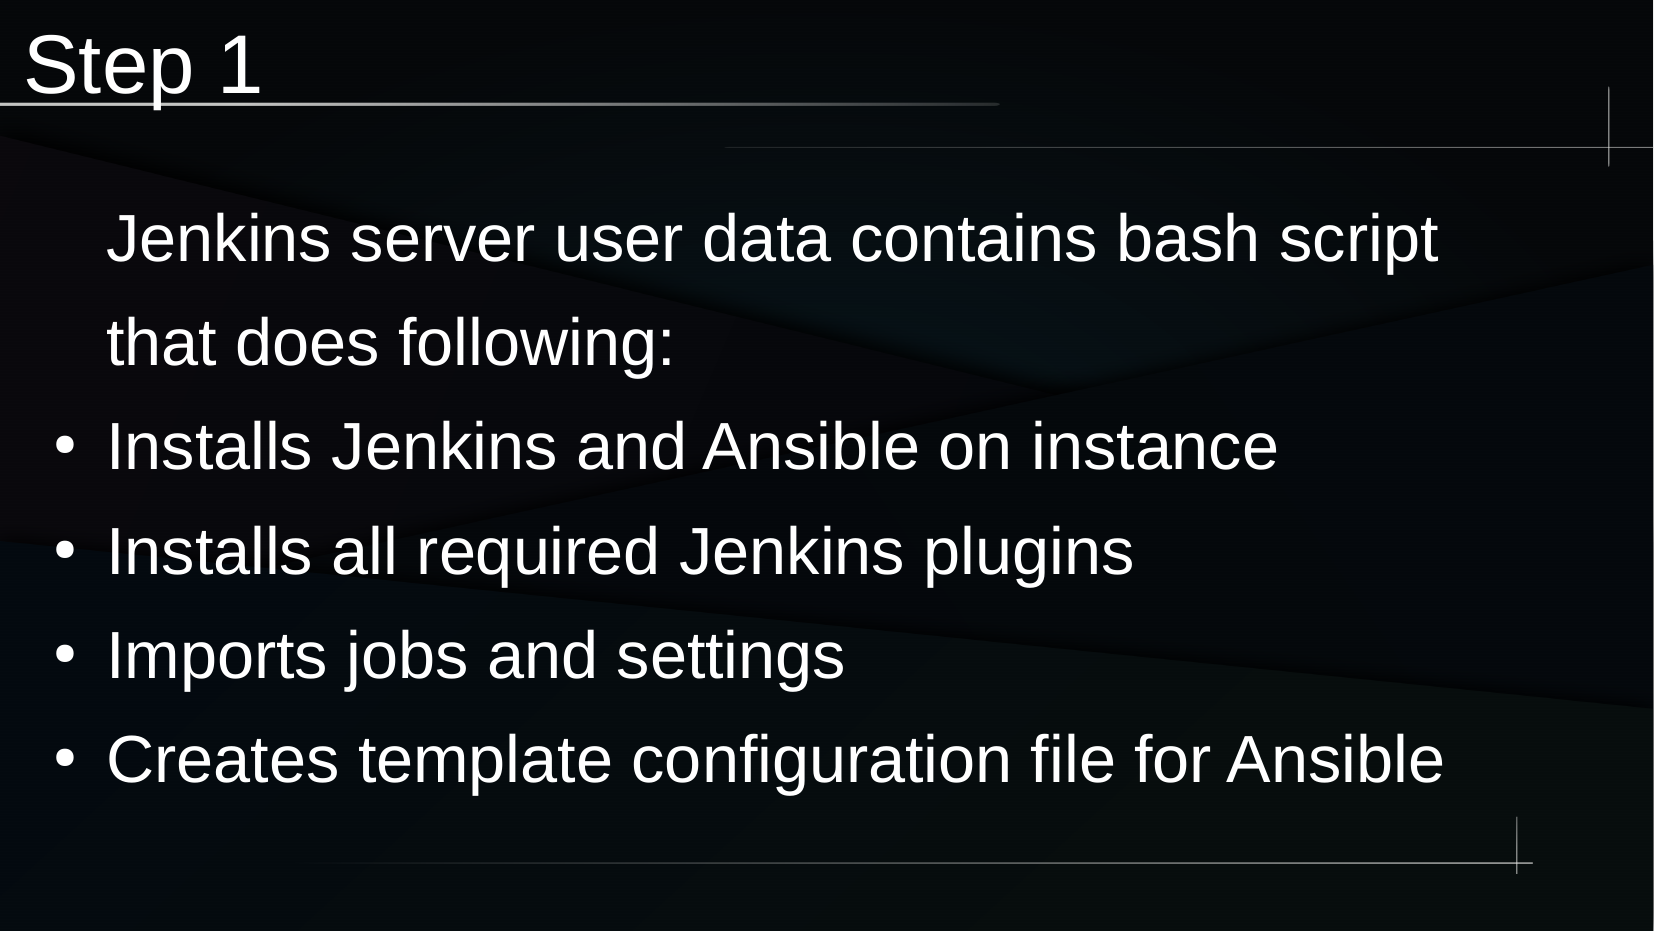

# Step 1
Jenkins server user data contains bash script
that does following:
Installs Jenkins and Ansible on instance
Installs all required Jenkins plugins
Imports jobs and settings
Creates template configuration file for Ansible